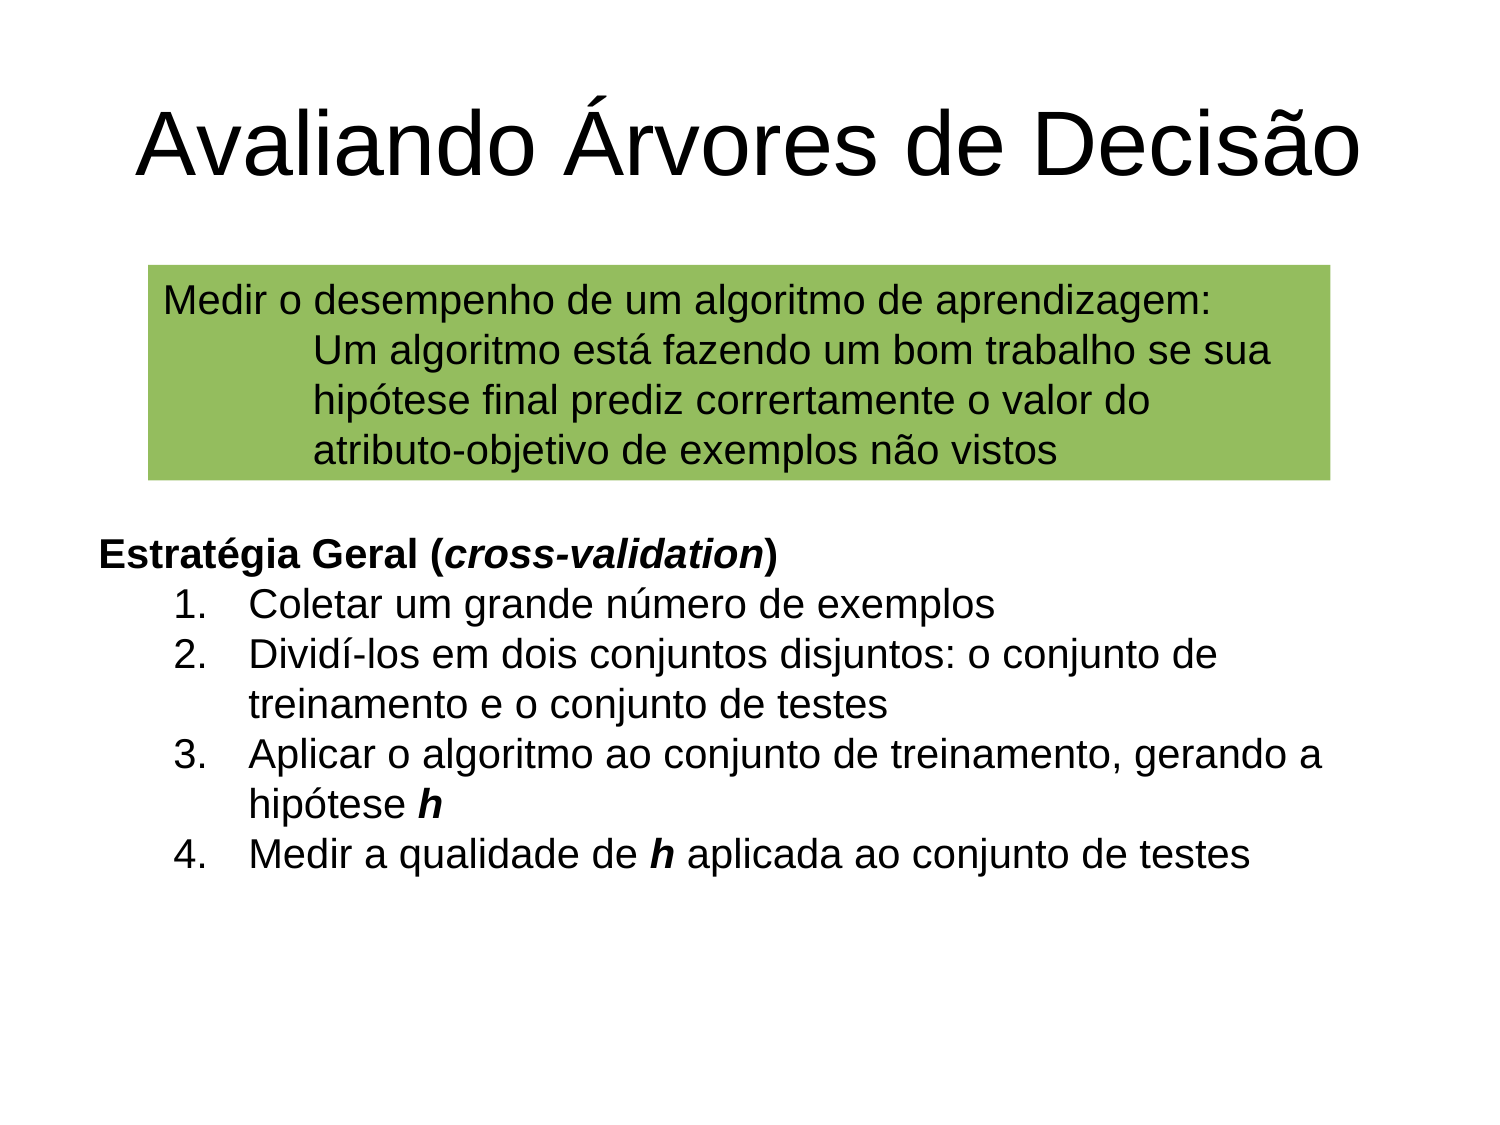

# Avaliando Árvores de Decisão
Medir o desempenho de um algoritmo de aprendizagem:
	Um algoritmo está fazendo um bom trabalho se sua
	hipótese final prediz corrertamente o valor do
	atributo-objetivo de exemplos não vistos
Estratégia Geral (cross-validation)
Coletar um grande número de exemplos
Dividí-los em dois conjuntos disjuntos: o conjunto de treinamento e o conjunto de testes
Aplicar o algoritmo ao conjunto de treinamento, gerando a hipótese h
Medir a qualidade de h aplicada ao conjunto de testes